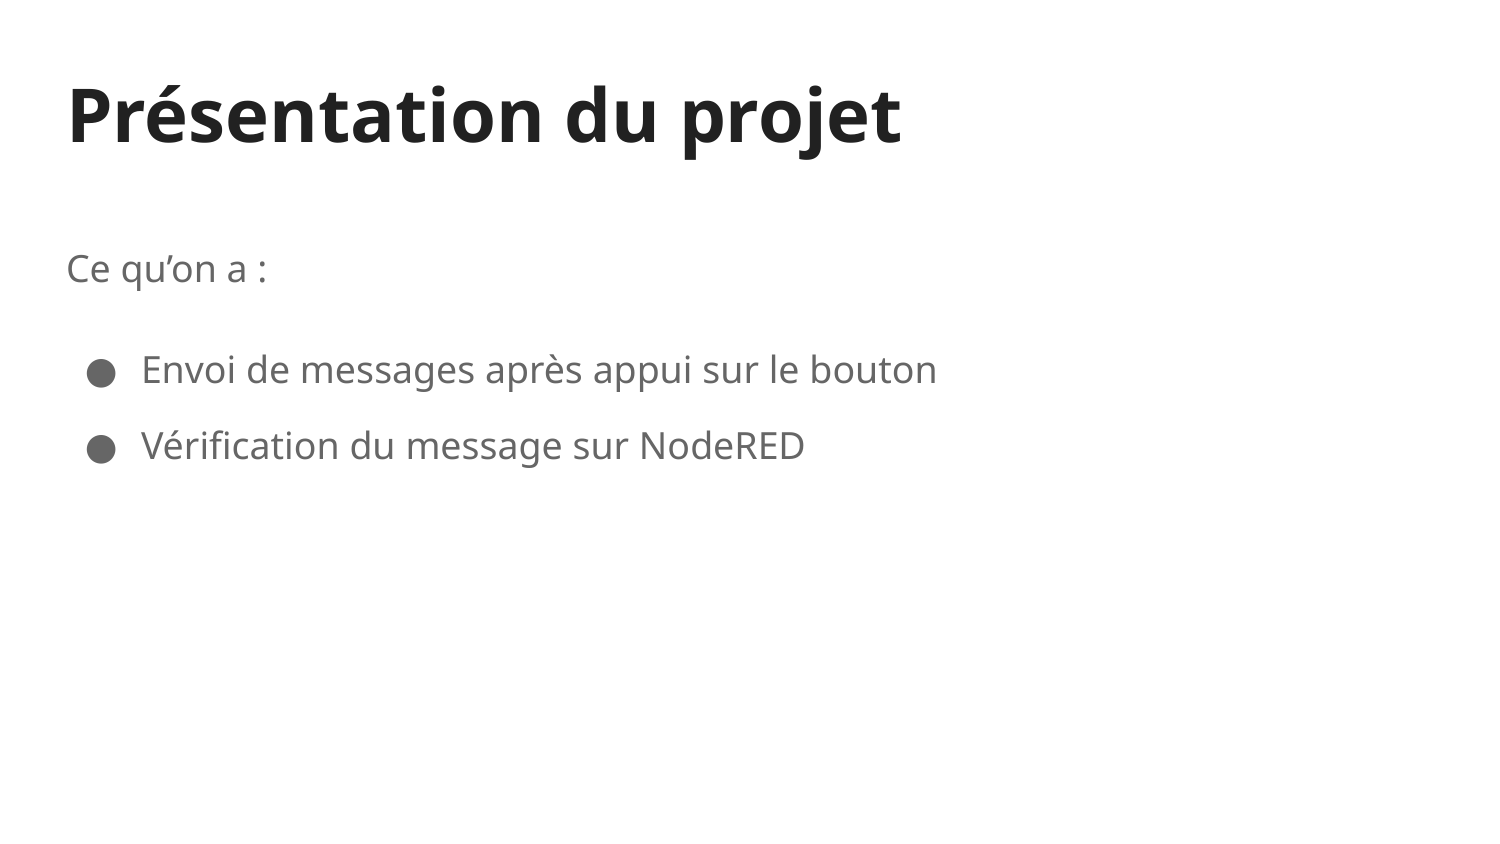

# Présentation du projet
Ce qu’on a :
Envoi de messages après appui sur le bouton
Vérification du message sur NodeRED